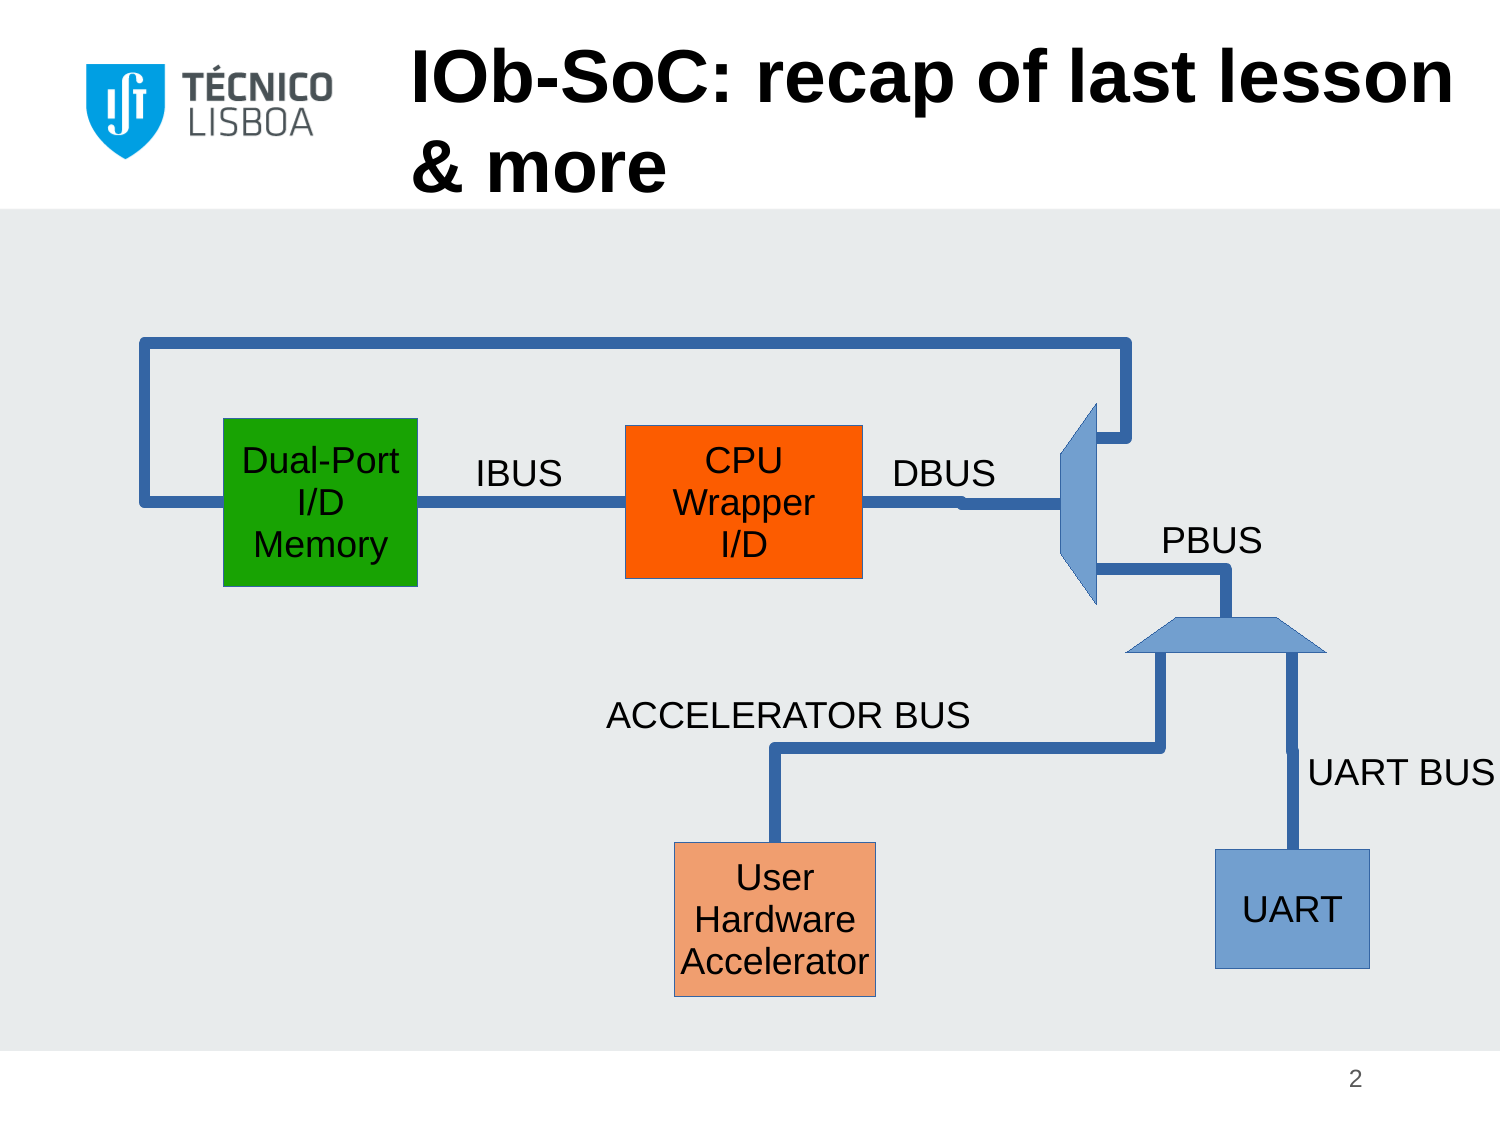

# IOb-SoC: recap of last lesson & more
Dual-Port
I/D
Memory
CPU
Wrapper
I/D
IBUS
DBUS
PBUS
ACCELERATOR BUS
UART BUS
User
Hardware
Accelerator
UART
2
EC/SEC: DEEC/Instituto Superior Técnico